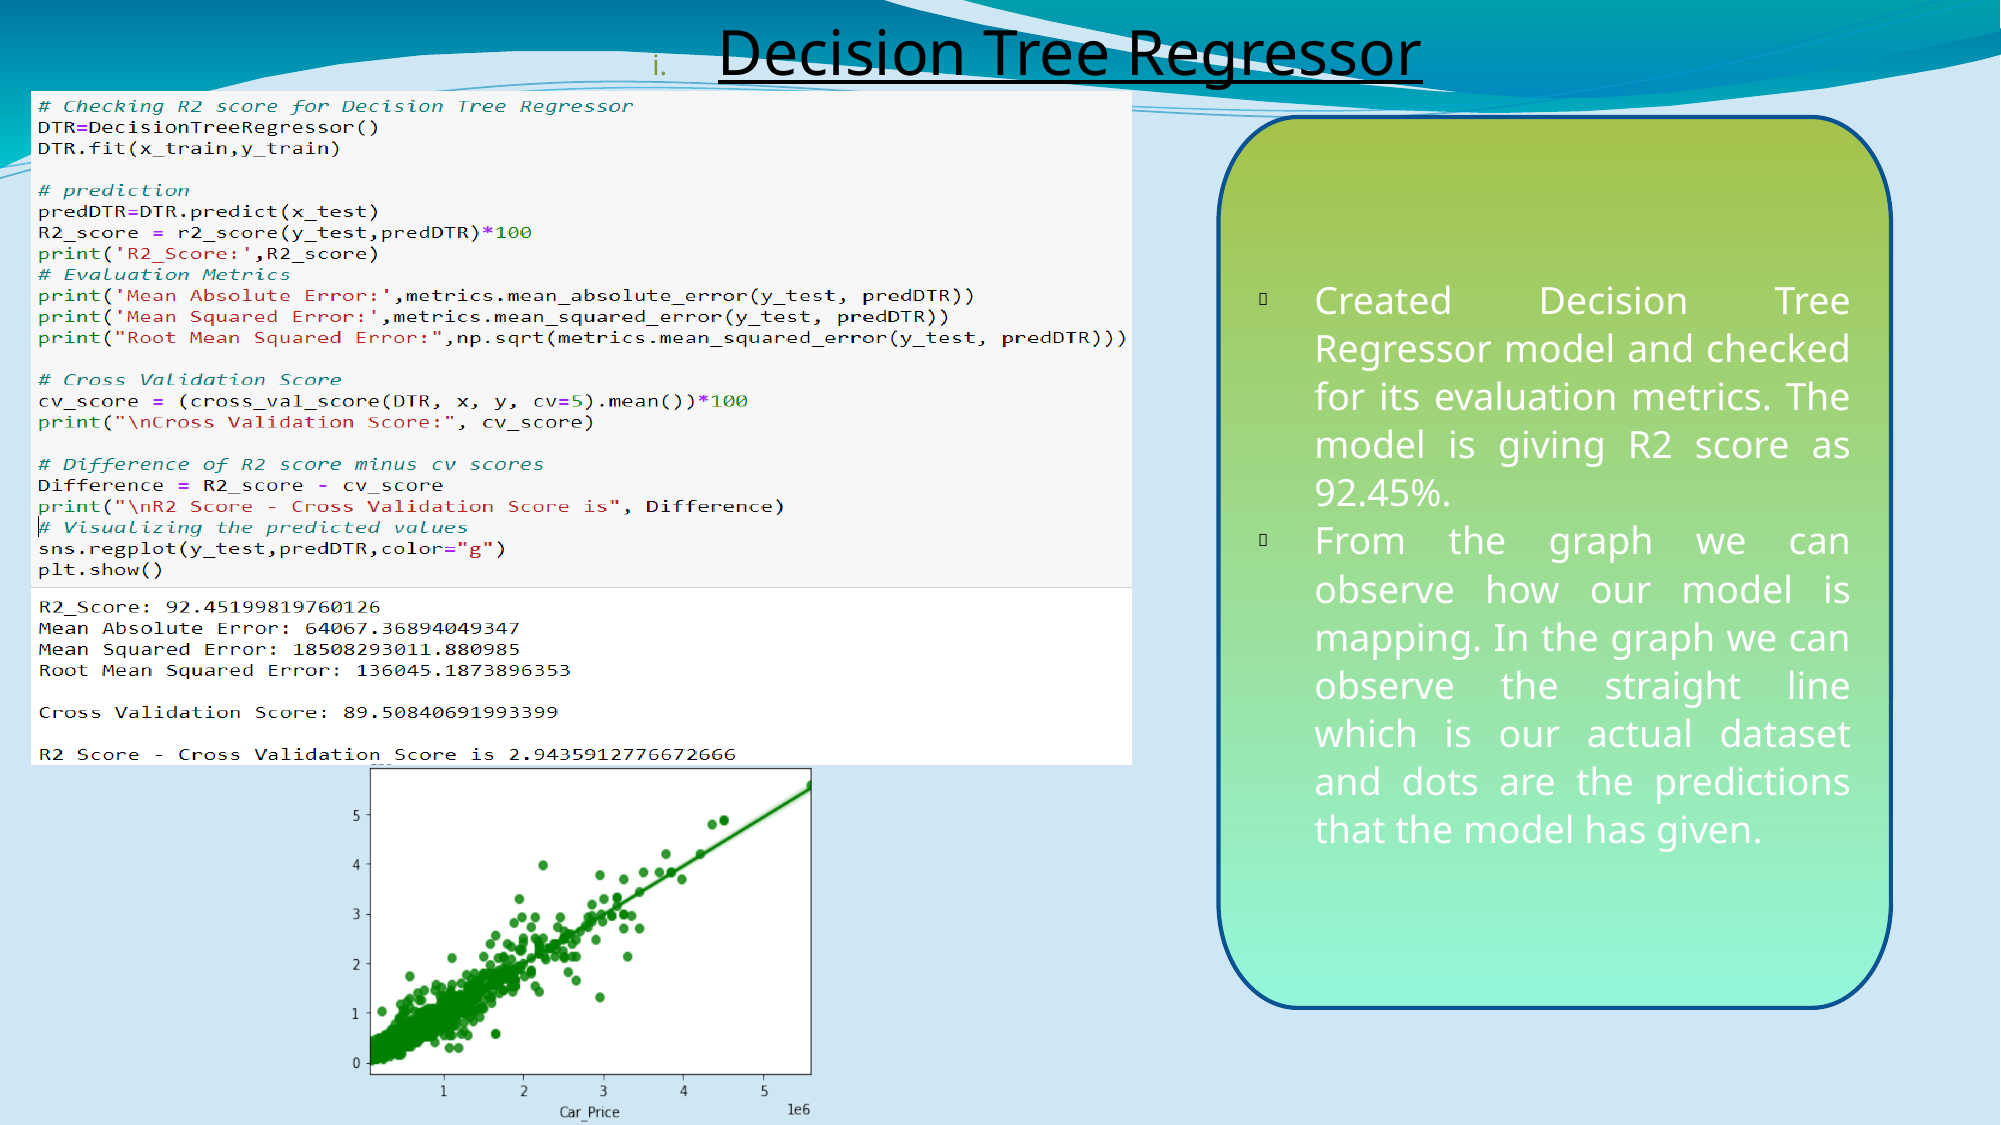

Decision Tree Regressor
Created Decision Tree Regressor model and checked for its evaluation metrics. The model is giving R2 score as 92.45%.
From the graph we can observe how our model is mapping. In the graph we can observe the straight line which is our actual dataset and dots are the predictions that the model has given.